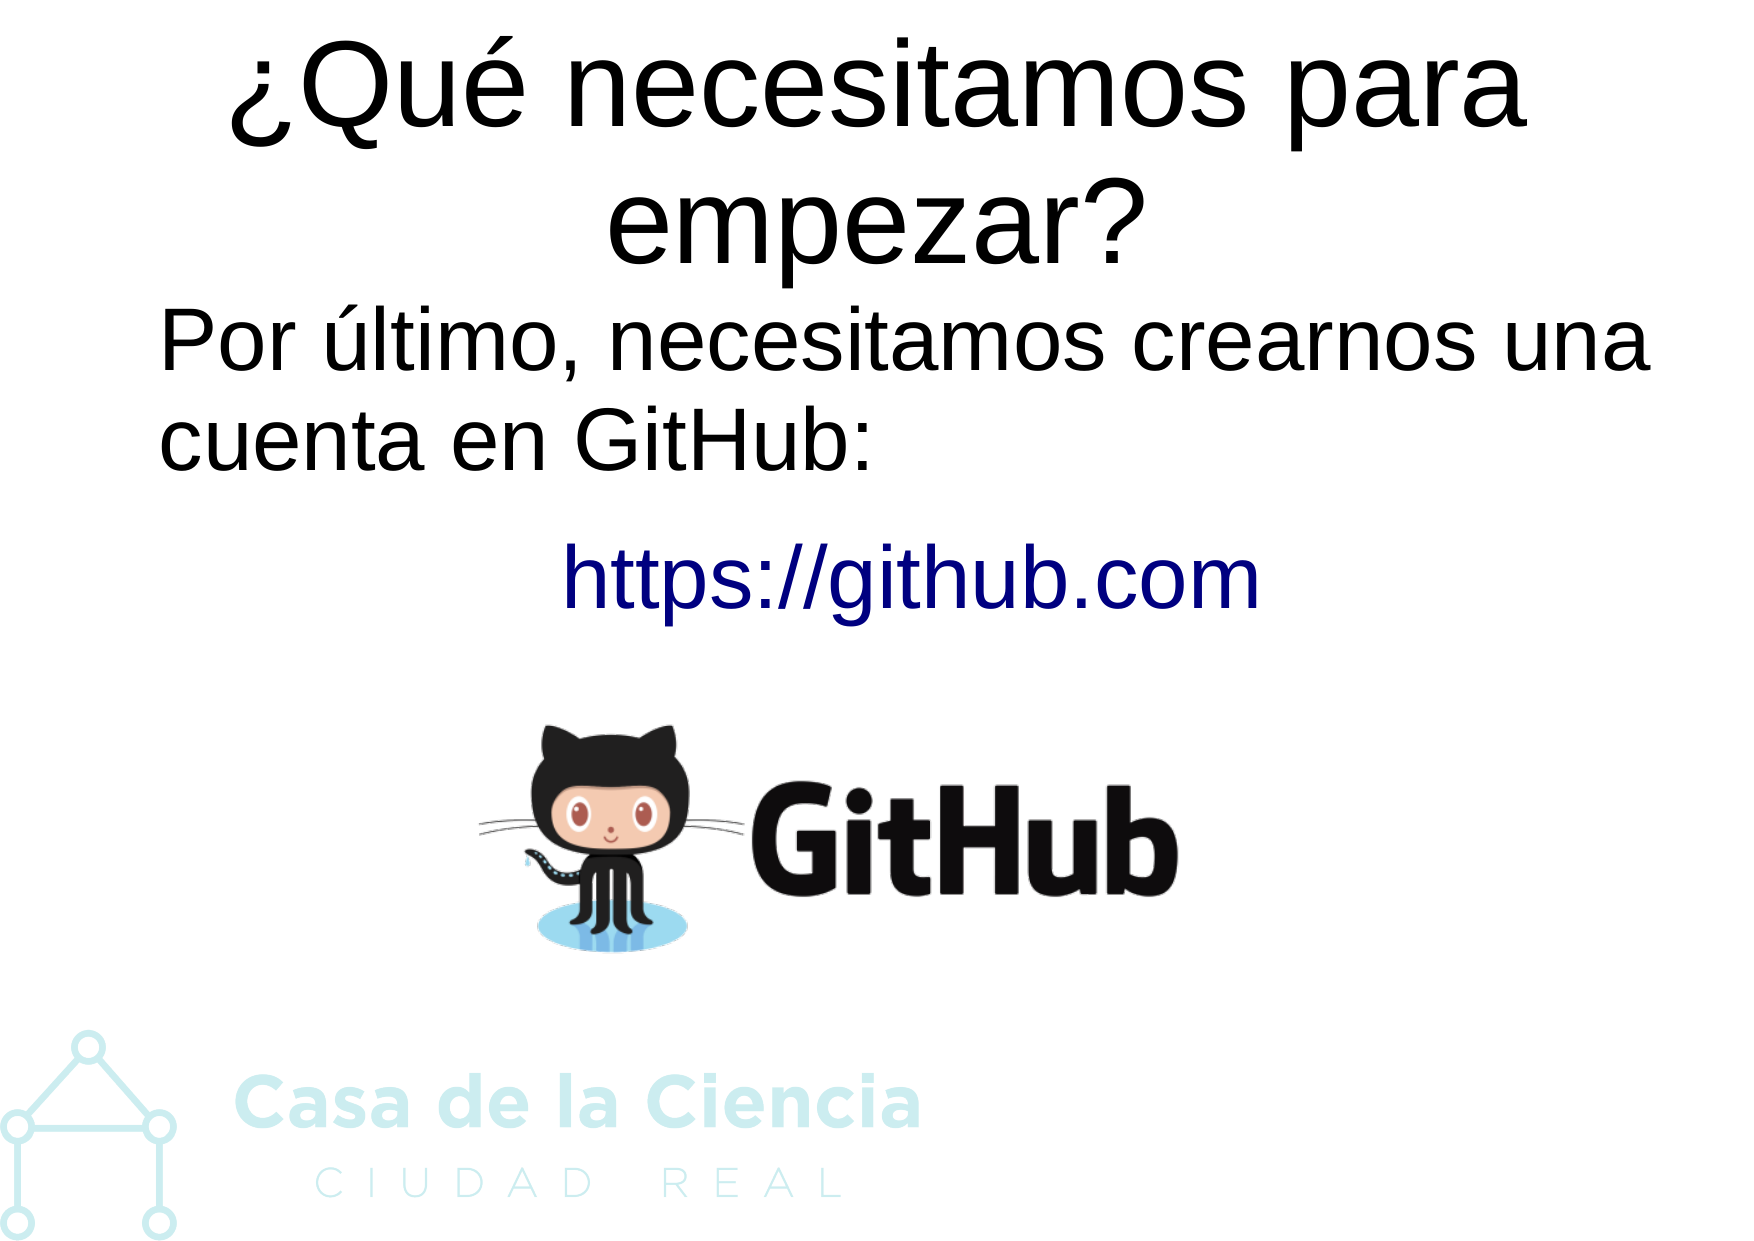

# ¿Qué necesitamos para empezar?
Por último, necesitamos crearnos una cuenta en GitHub:
https://github.com